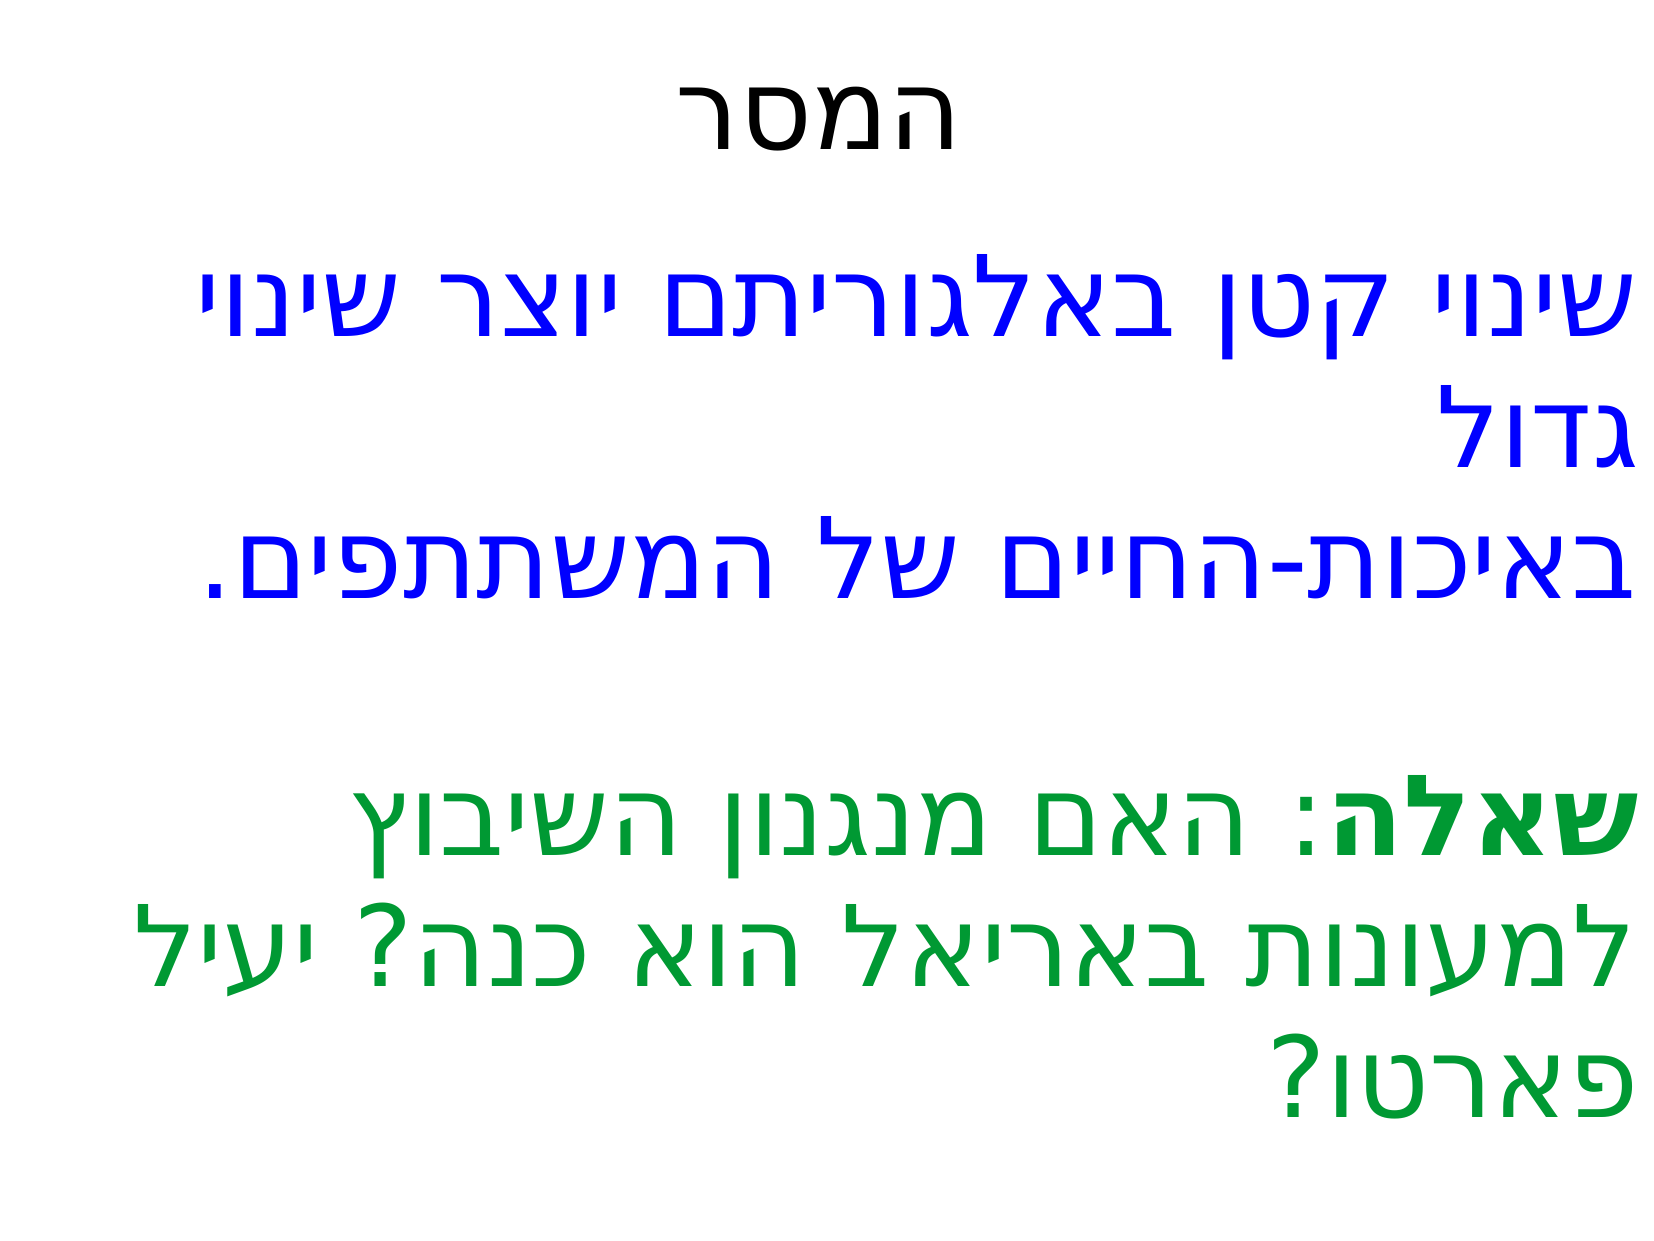

# המסר
שינוי קטן באלגוריתם יוצר שינוי גדול
באיכות-החיים של המשתתפים.
שאלה: האם מנגנון השיבוץ למעונות באריאל הוא כנה? יעיל פארטו?